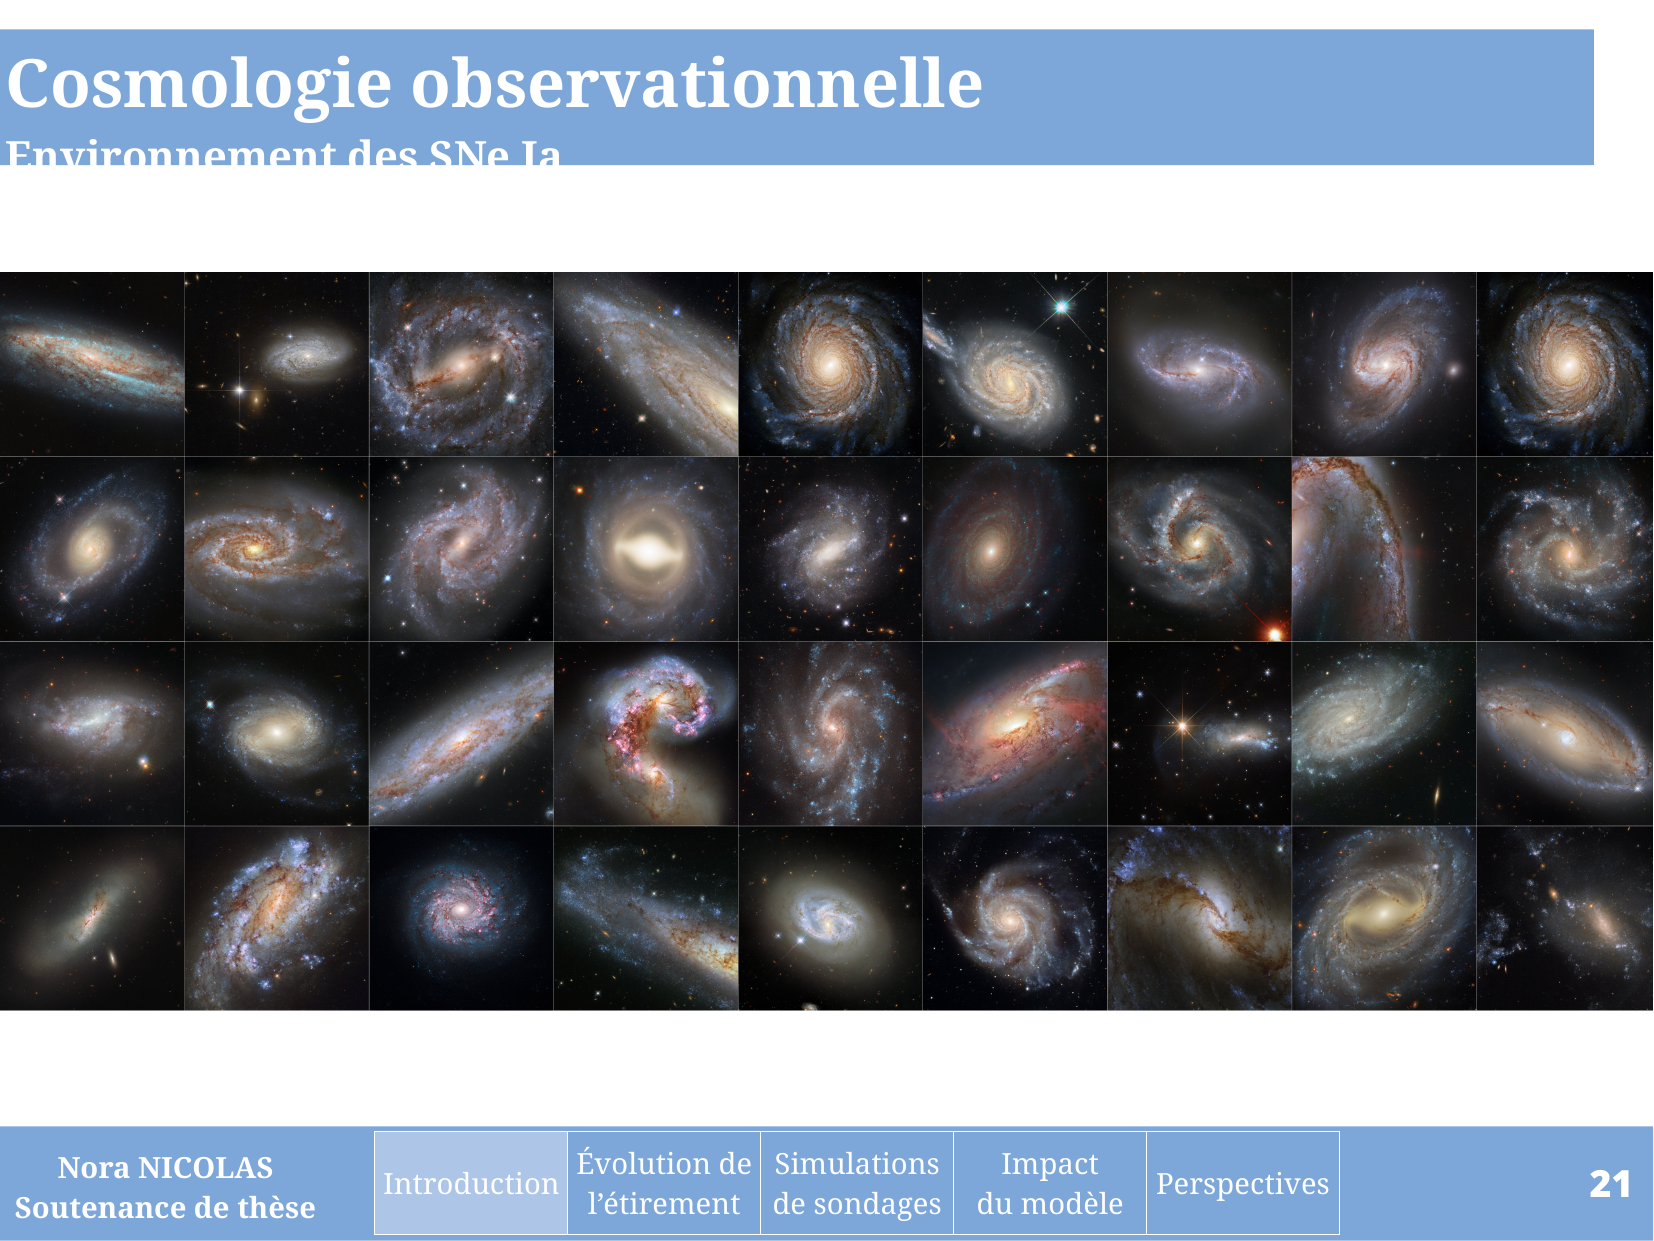

# Cosmologie observationnelle Environnement des SNe Ia
21
Introduction
Évolution de
l’étirement
Simulations
de sondages
Impact
du modèle
Perspectives